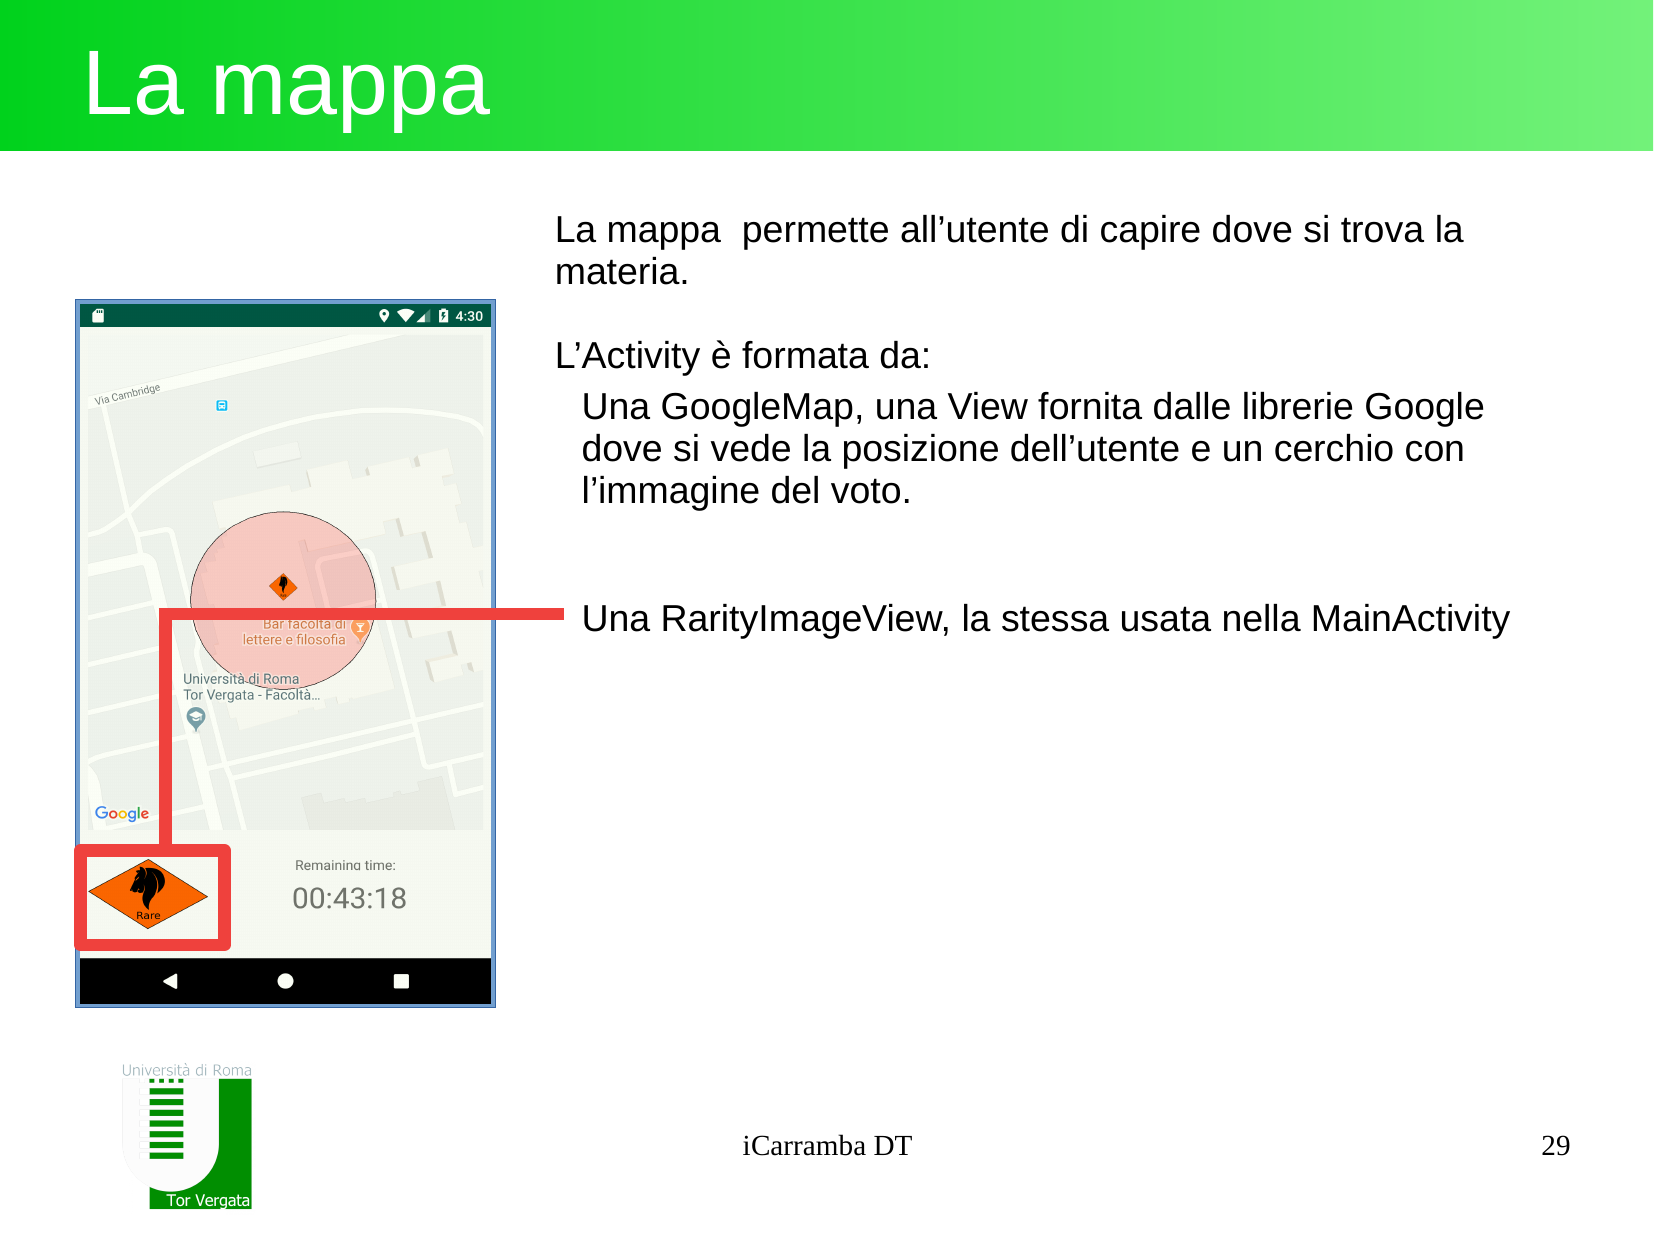

# La mappa
La mappa permette all’utente di capire dove si trova la materia.
L’Activity è formata da:
Una GoogleMap, una View fornita dalle librerie Google dove si vede la posizione dell’utente e un cerchio con l’immagine del voto.
Una RarityImageView, la stessa usata nella MainActivity
29